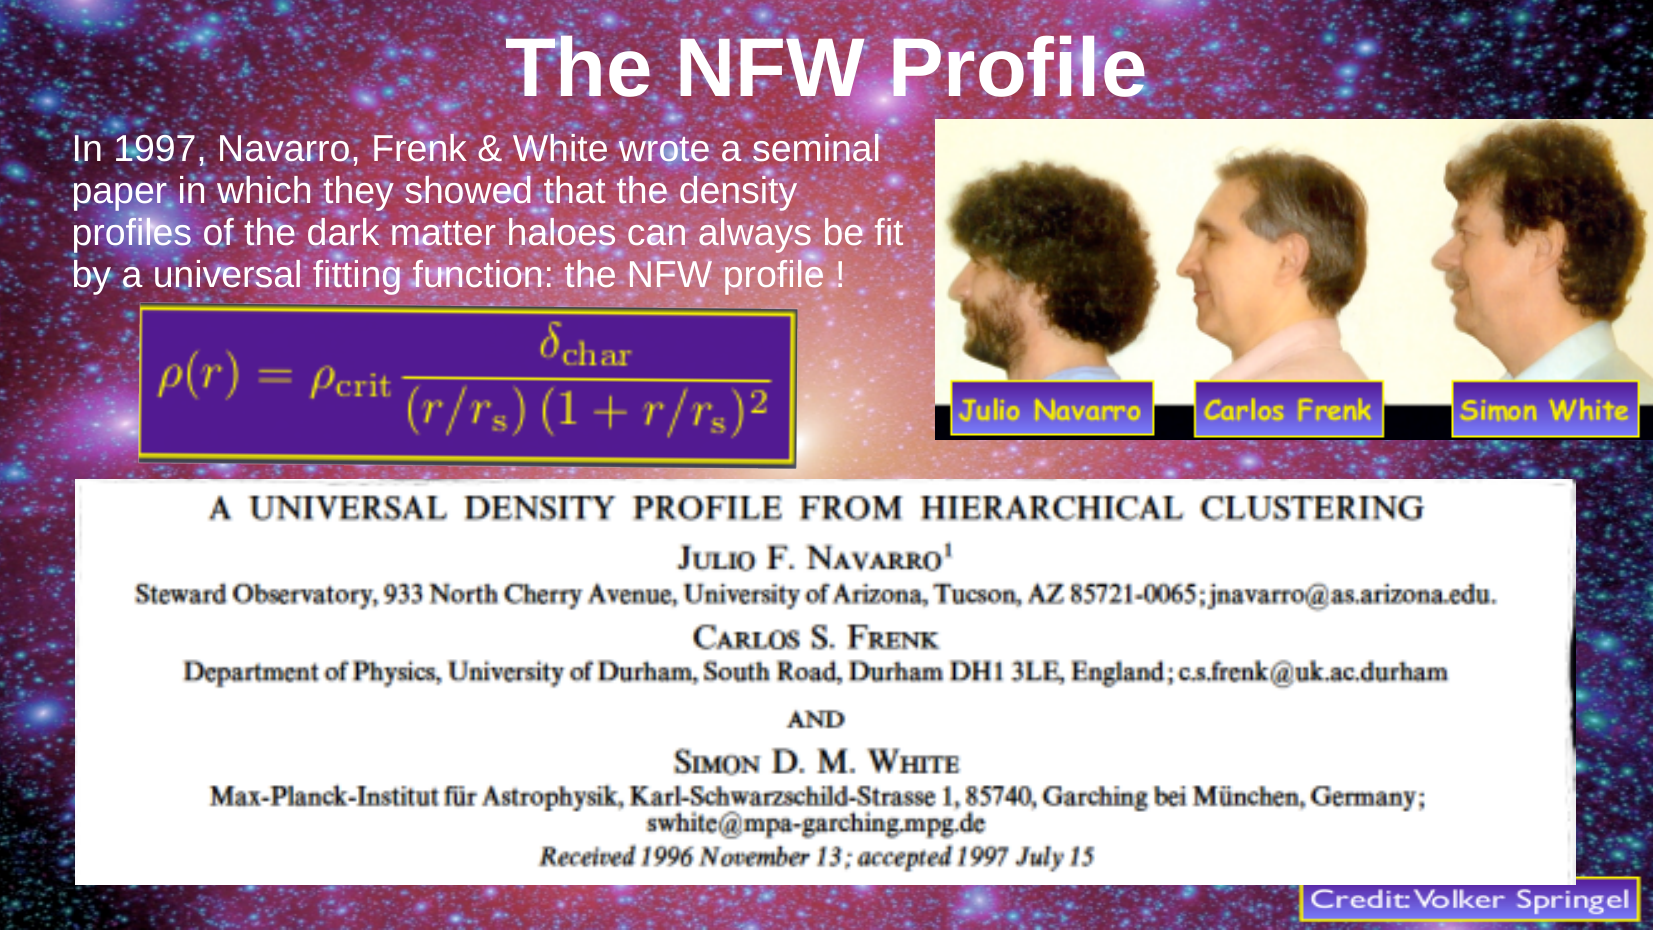

The NFW Profile
In 1997, Navarro, Frenk & White wrote a seminal
paper in which they showed that the density
profiles of the dark matter haloes can always be fit by a universal fitting function: the NFW profile !
#